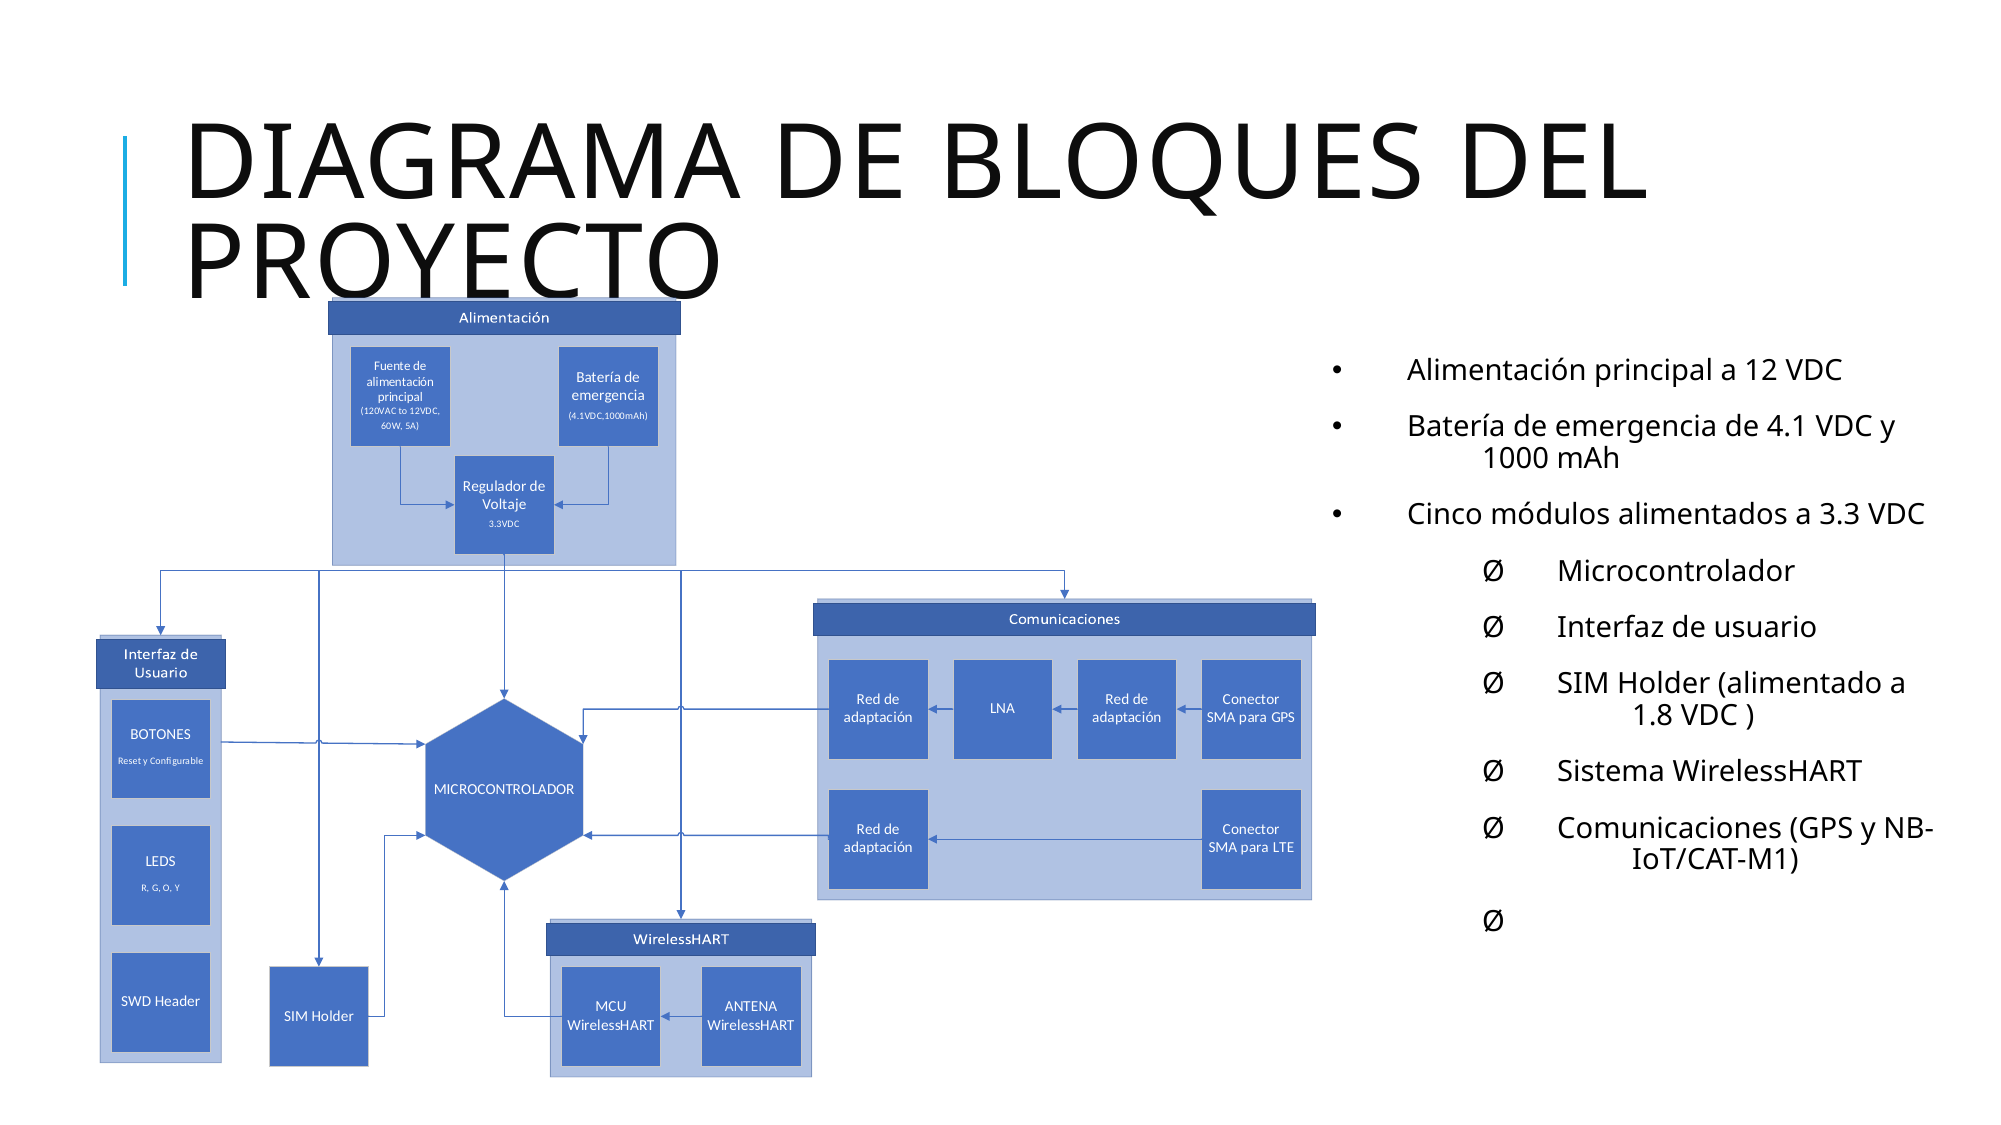

# Diagrama de bloques del proyecto
Alimentación principal a 12 VDC
Batería de emergencia de 4.1 VDC y 1000 mAh
Cinco módulos alimentados a 3.3 VDC
Microcontrolador
Interfaz de usuario
SIM Holder (alimentado a 1.8 VDC )
Sistema WirelessHART
Comunicaciones (GPS y NB-IoT/CAT-M1)